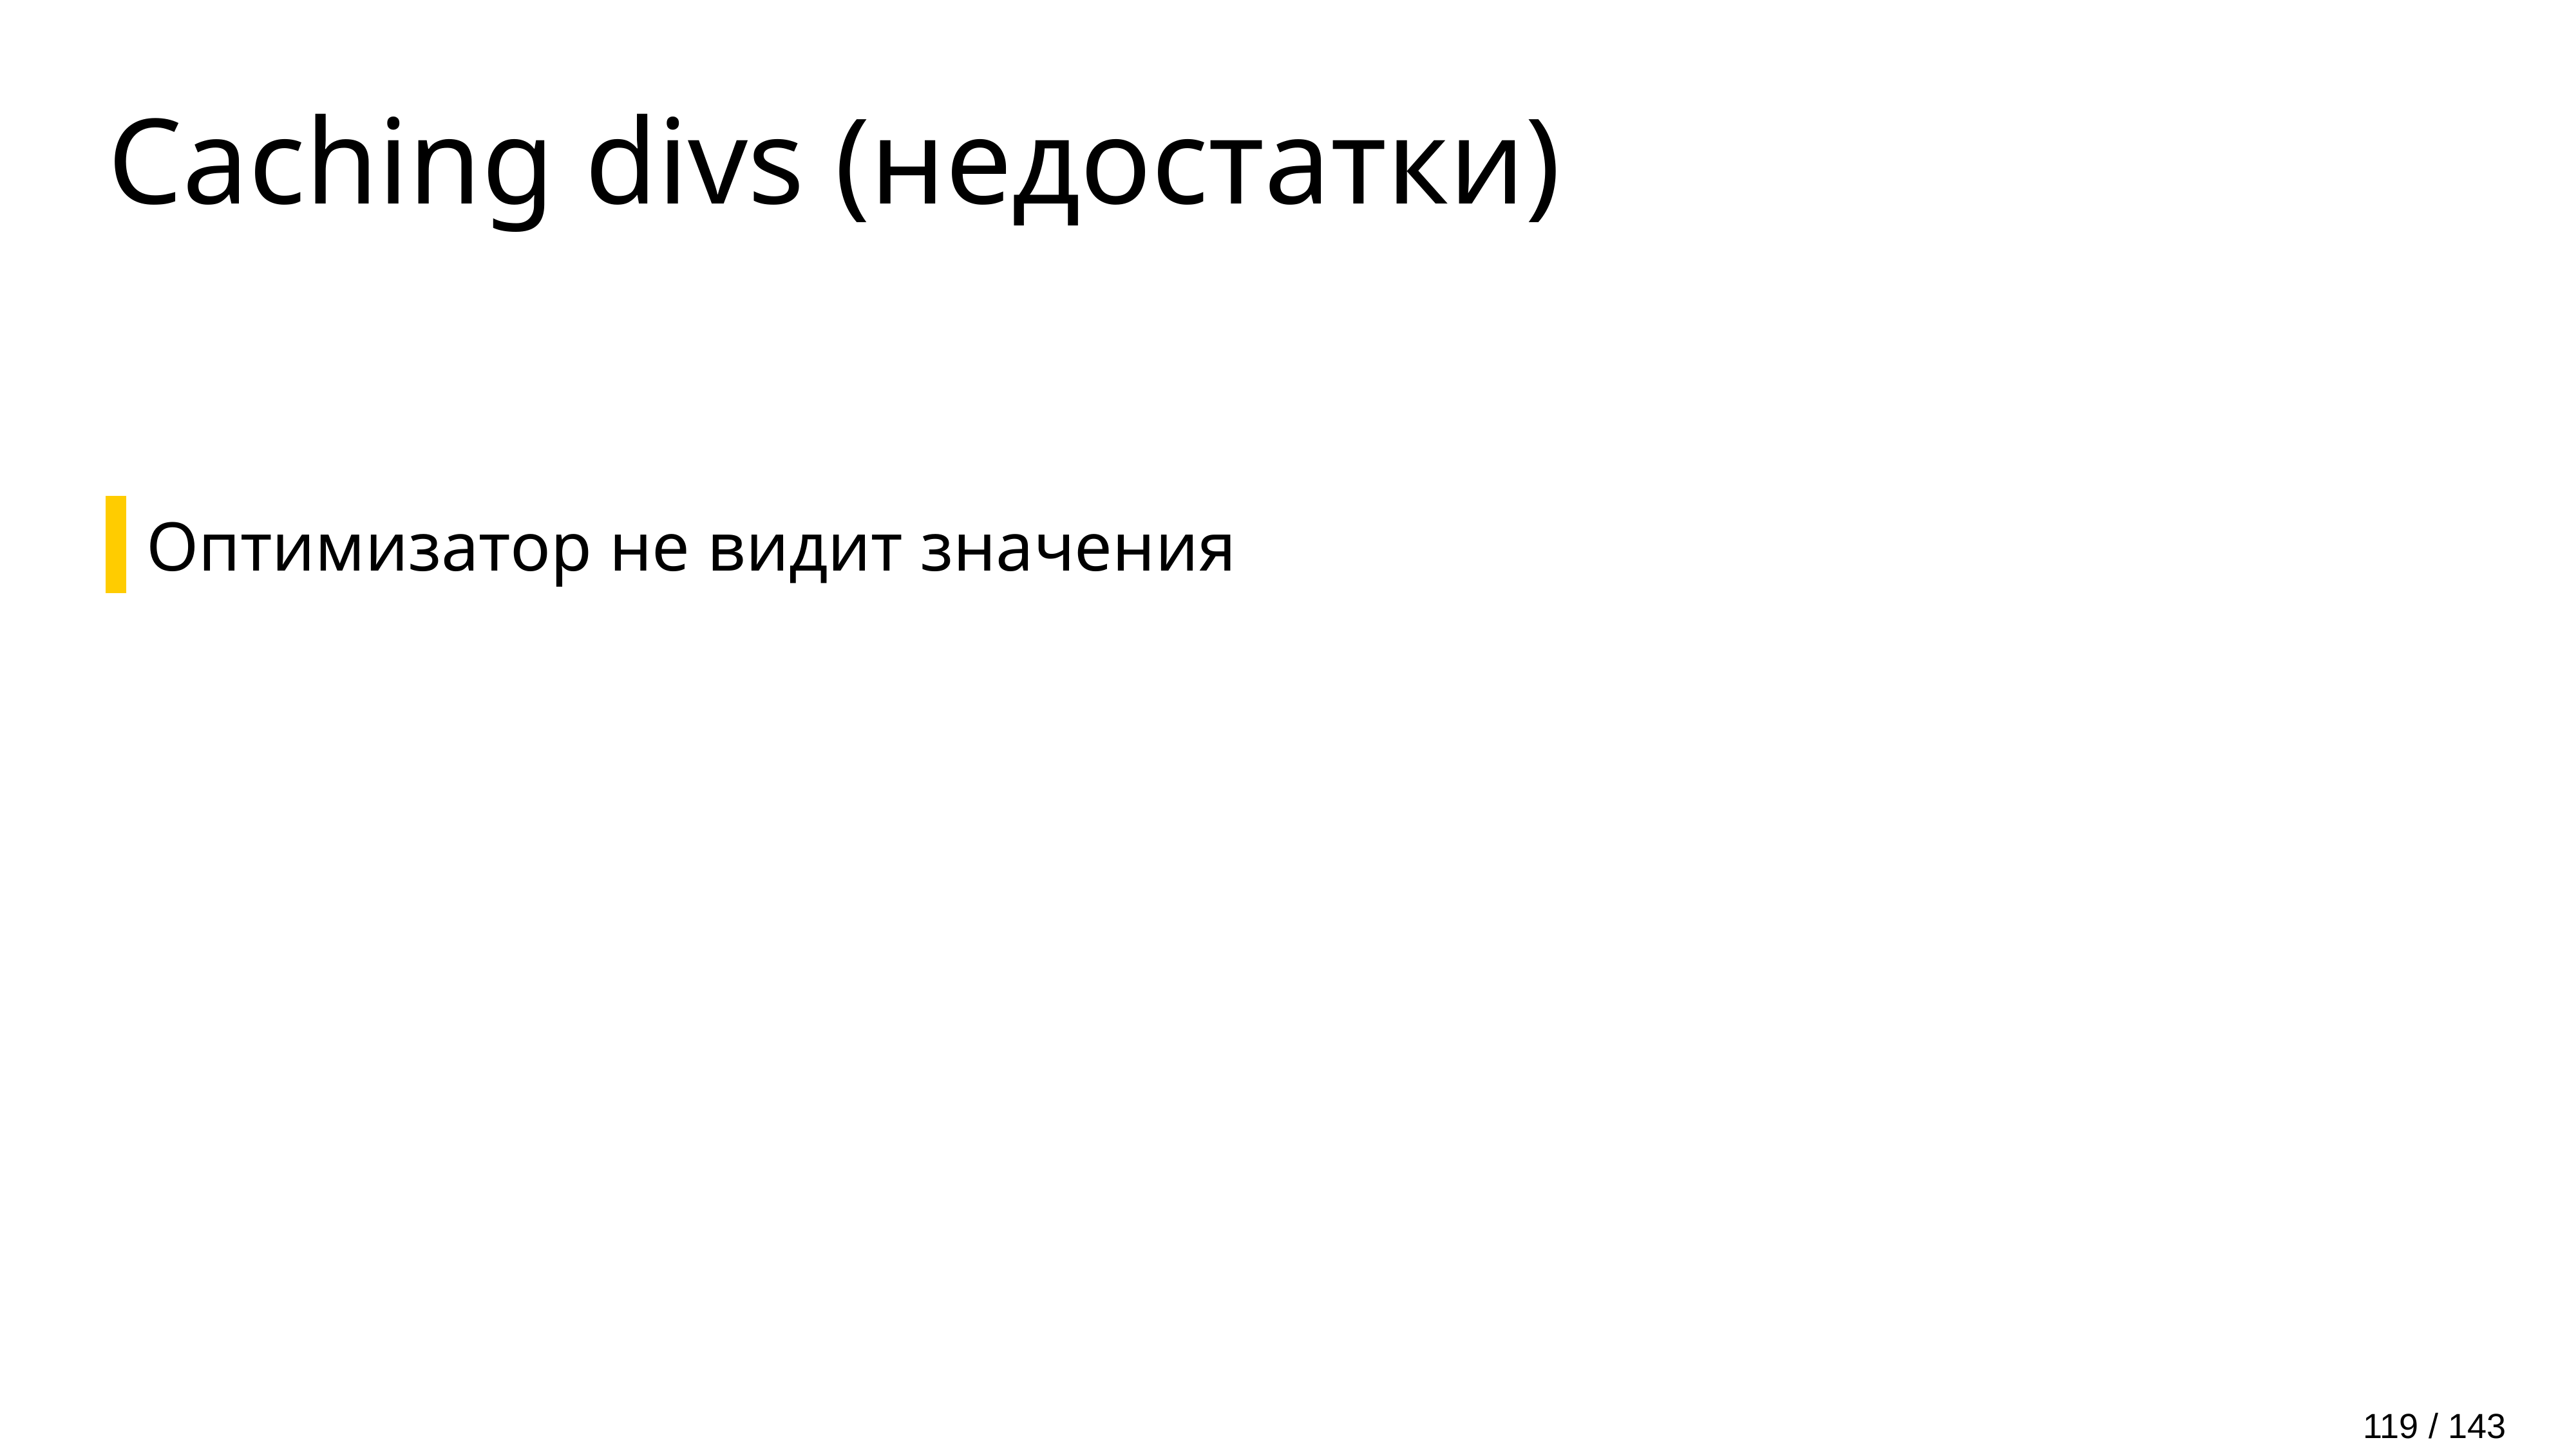

# Caching divs (недостатки)
 Оптимизатор не видит значения